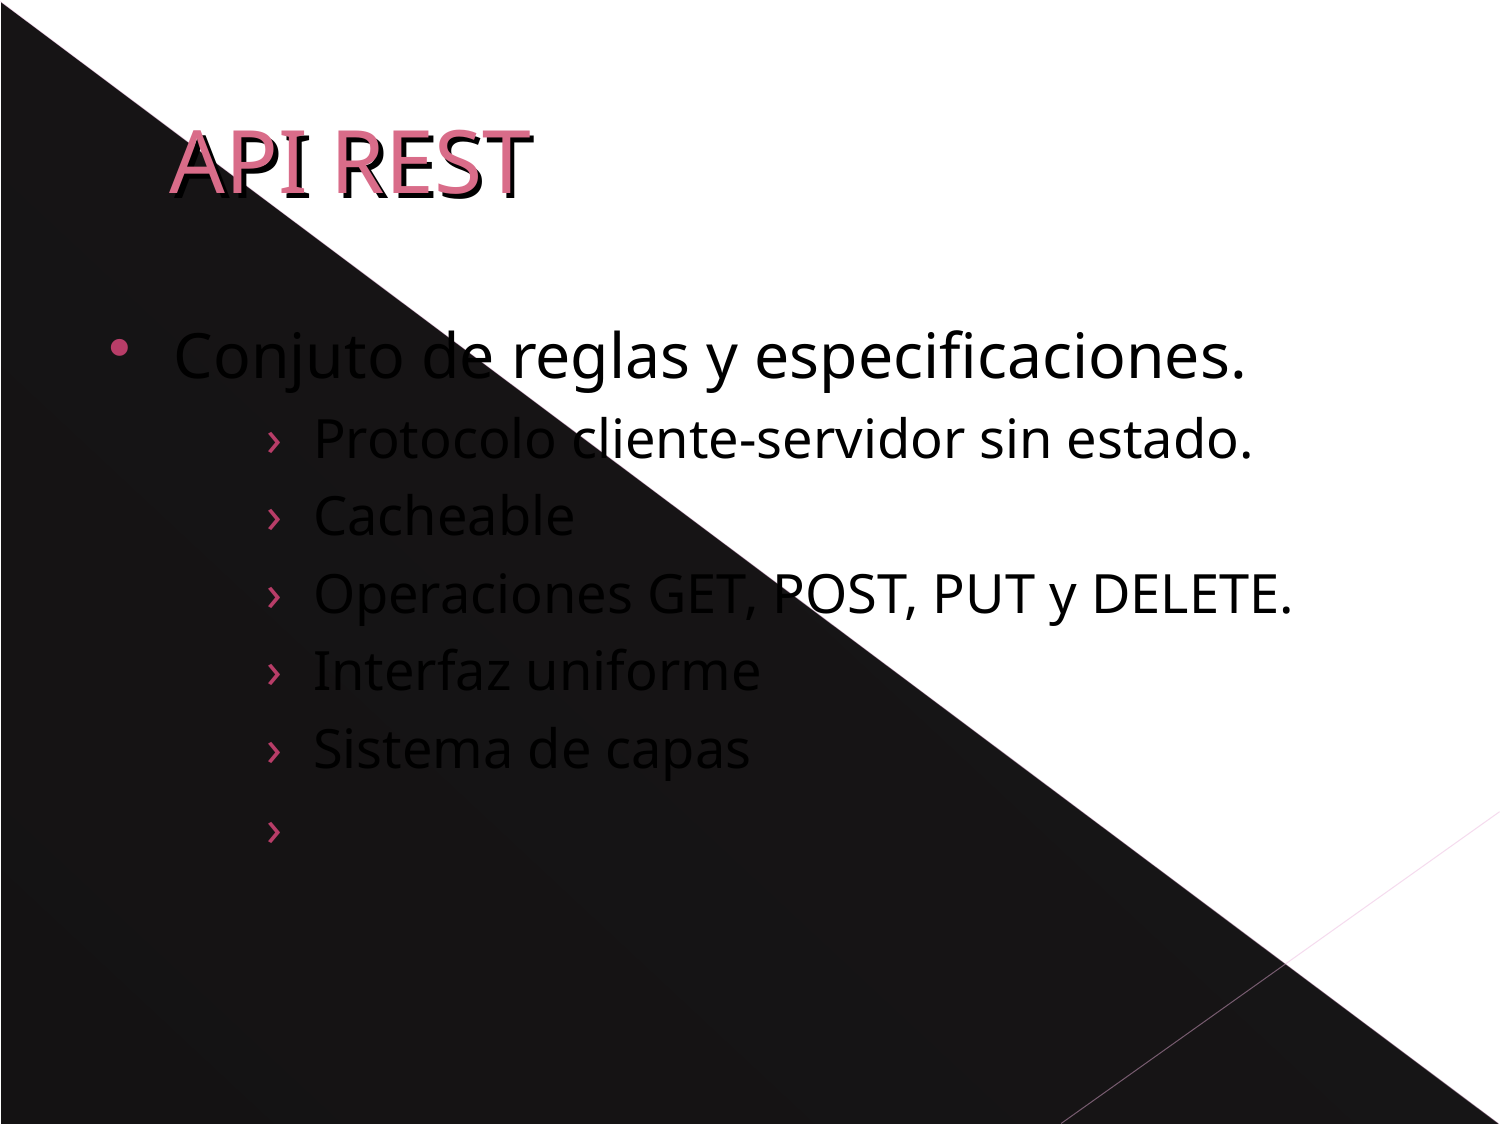

# API REST
Conjuto de reglas y especificaciones.
Protocolo cliente-servidor sin estado.
Cacheable
Operaciones GET, POST, PUT y DELETE.
Interfaz uniforme
Sistema de capas